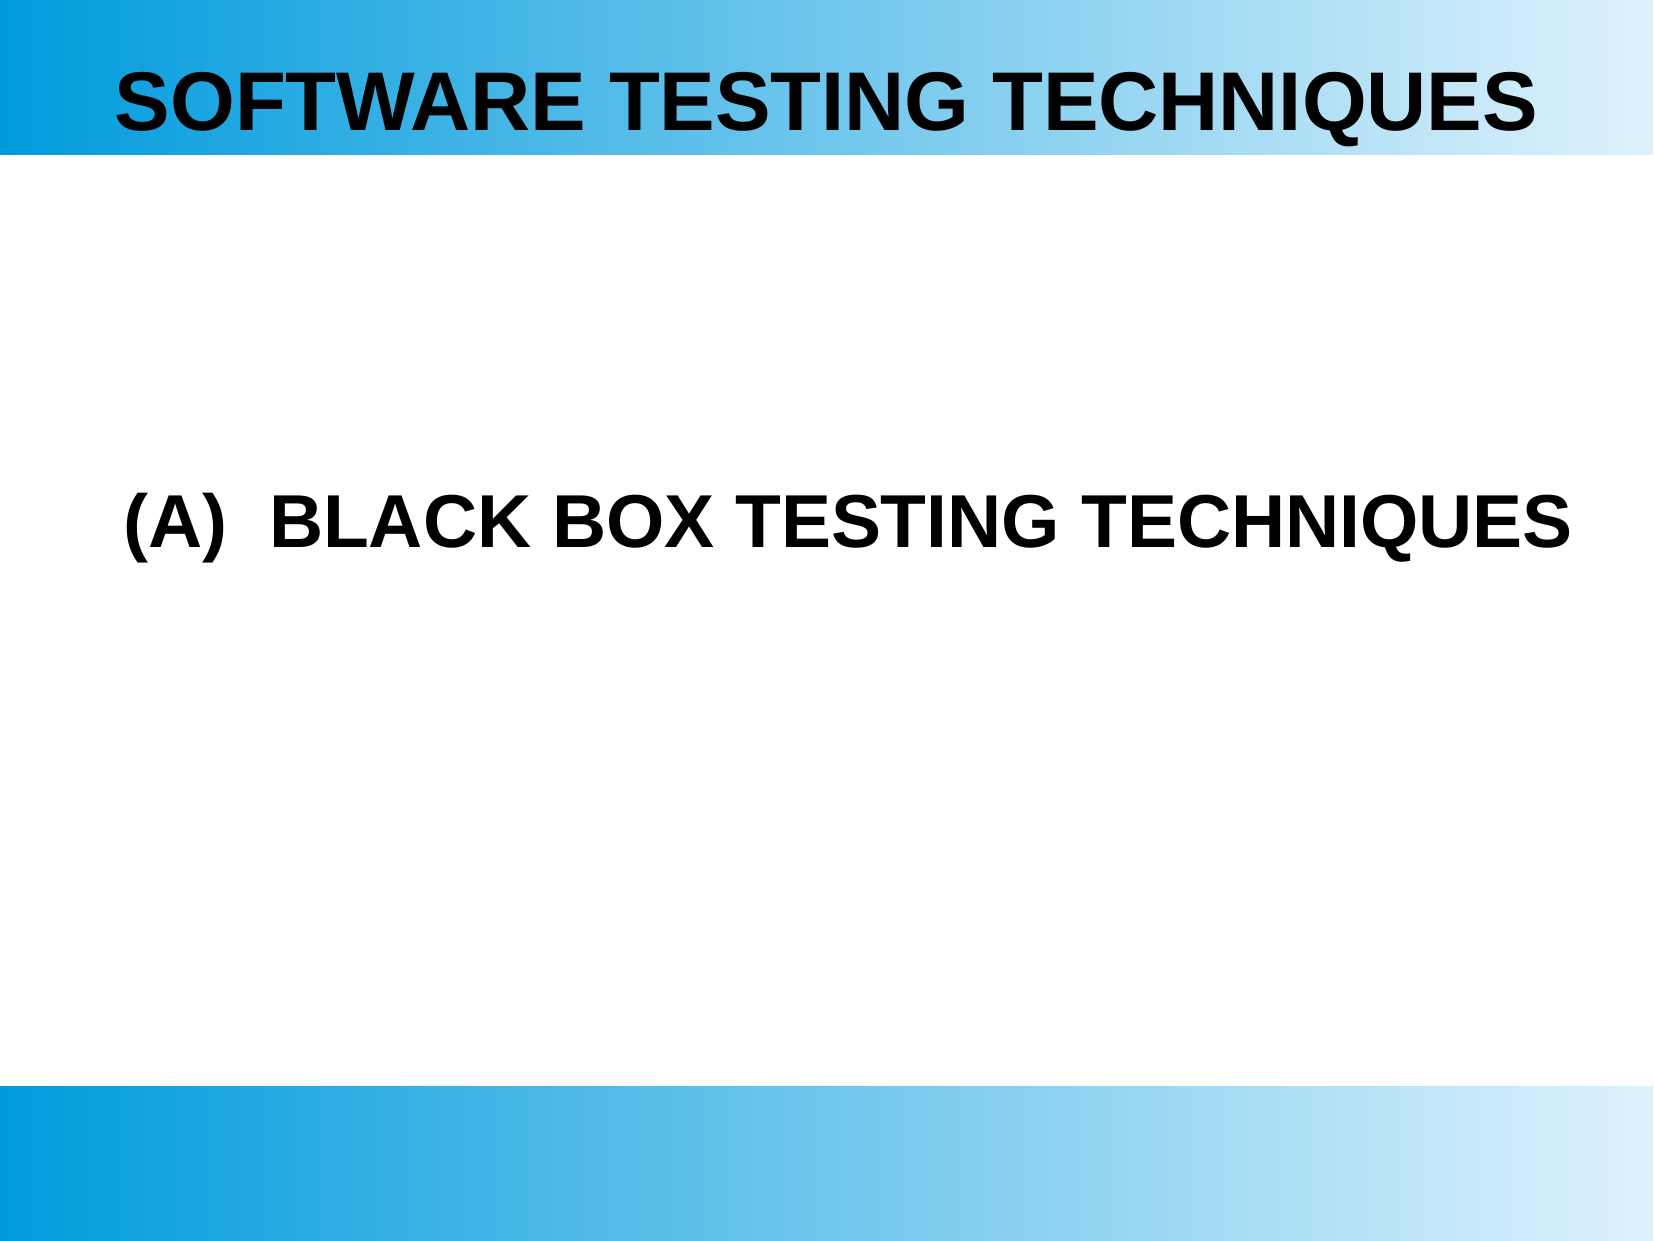

# SOFTWARE TESTING TECHNIQUES
(A) BLACK BOX TESTING TECHNIQUES